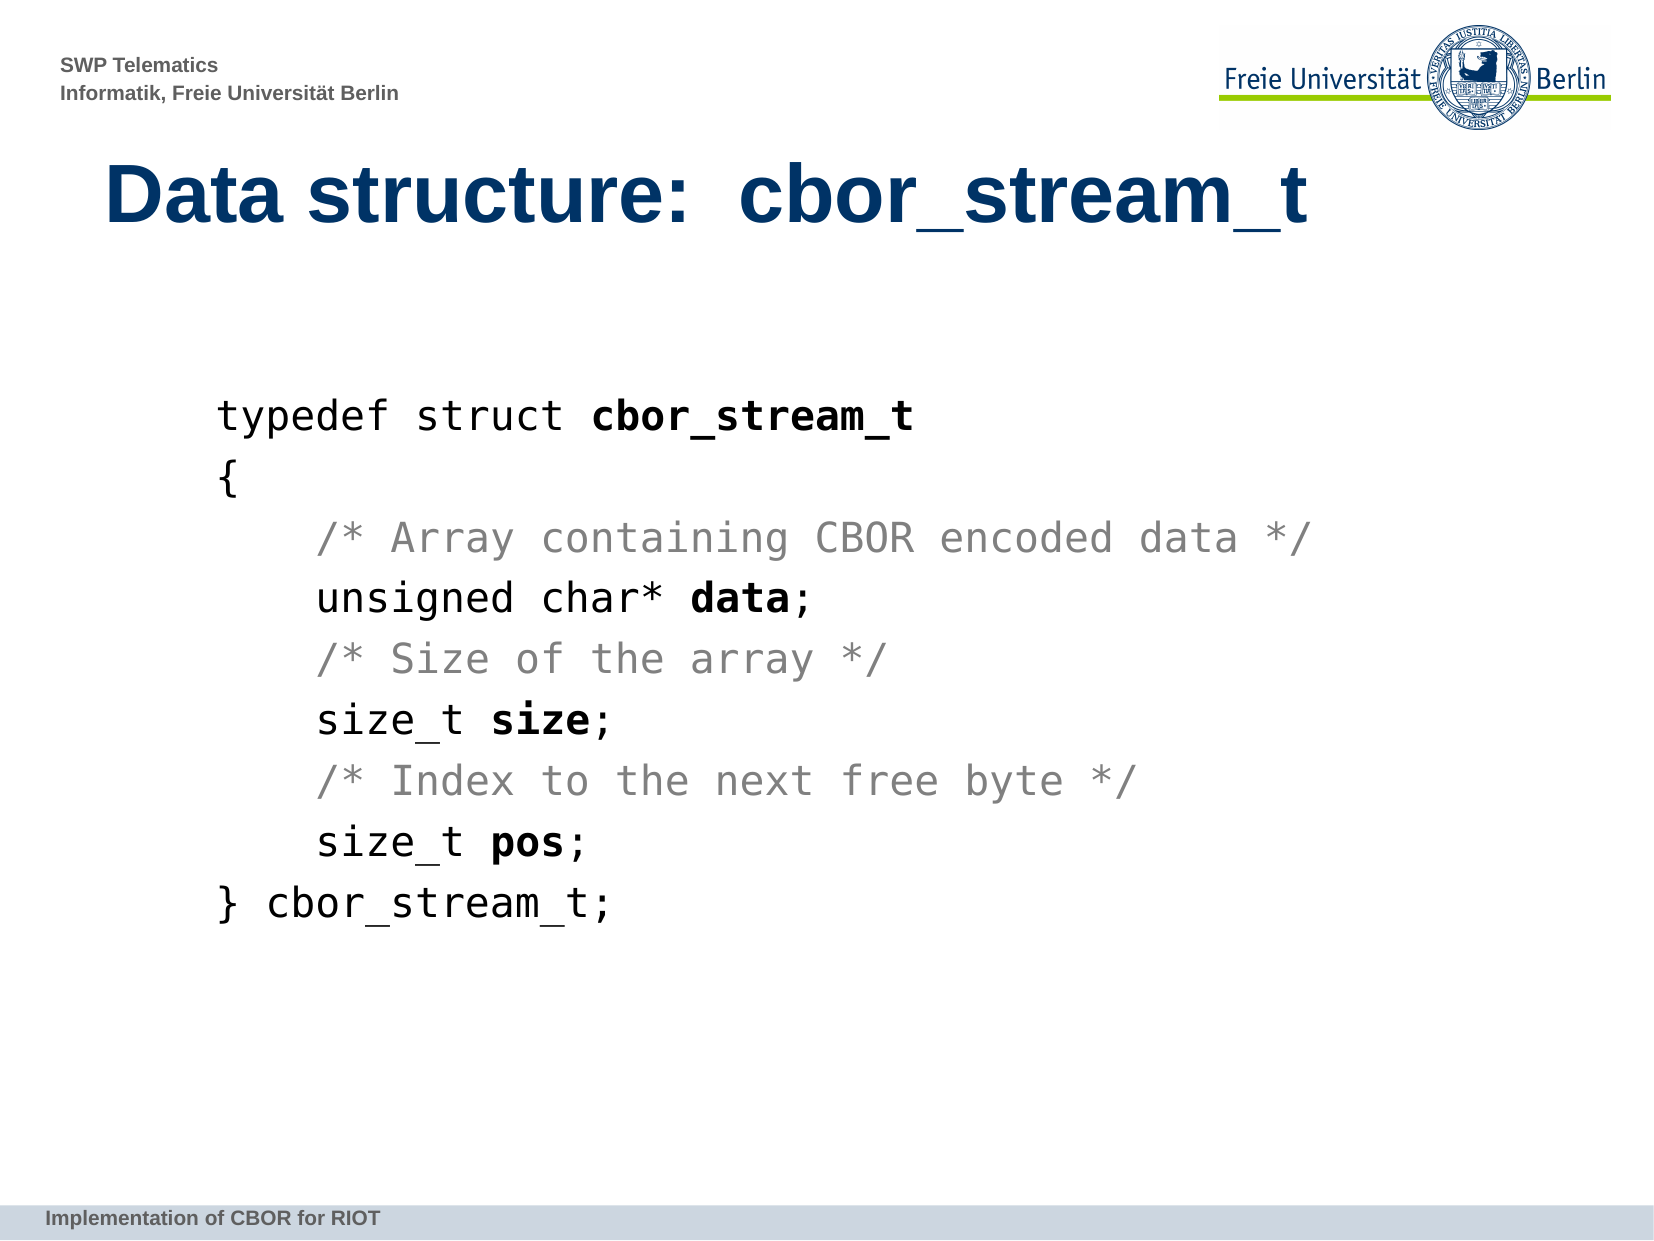

# Data structure: cbor_stream_t
typedef struct cbor_stream_t
{
 /* Array containing CBOR encoded data */
 unsigned char* data;
 /* Size of the array */
 size_t size;
 /* Index to the next free byte */
 size_t pos;
} cbor_stream_t;